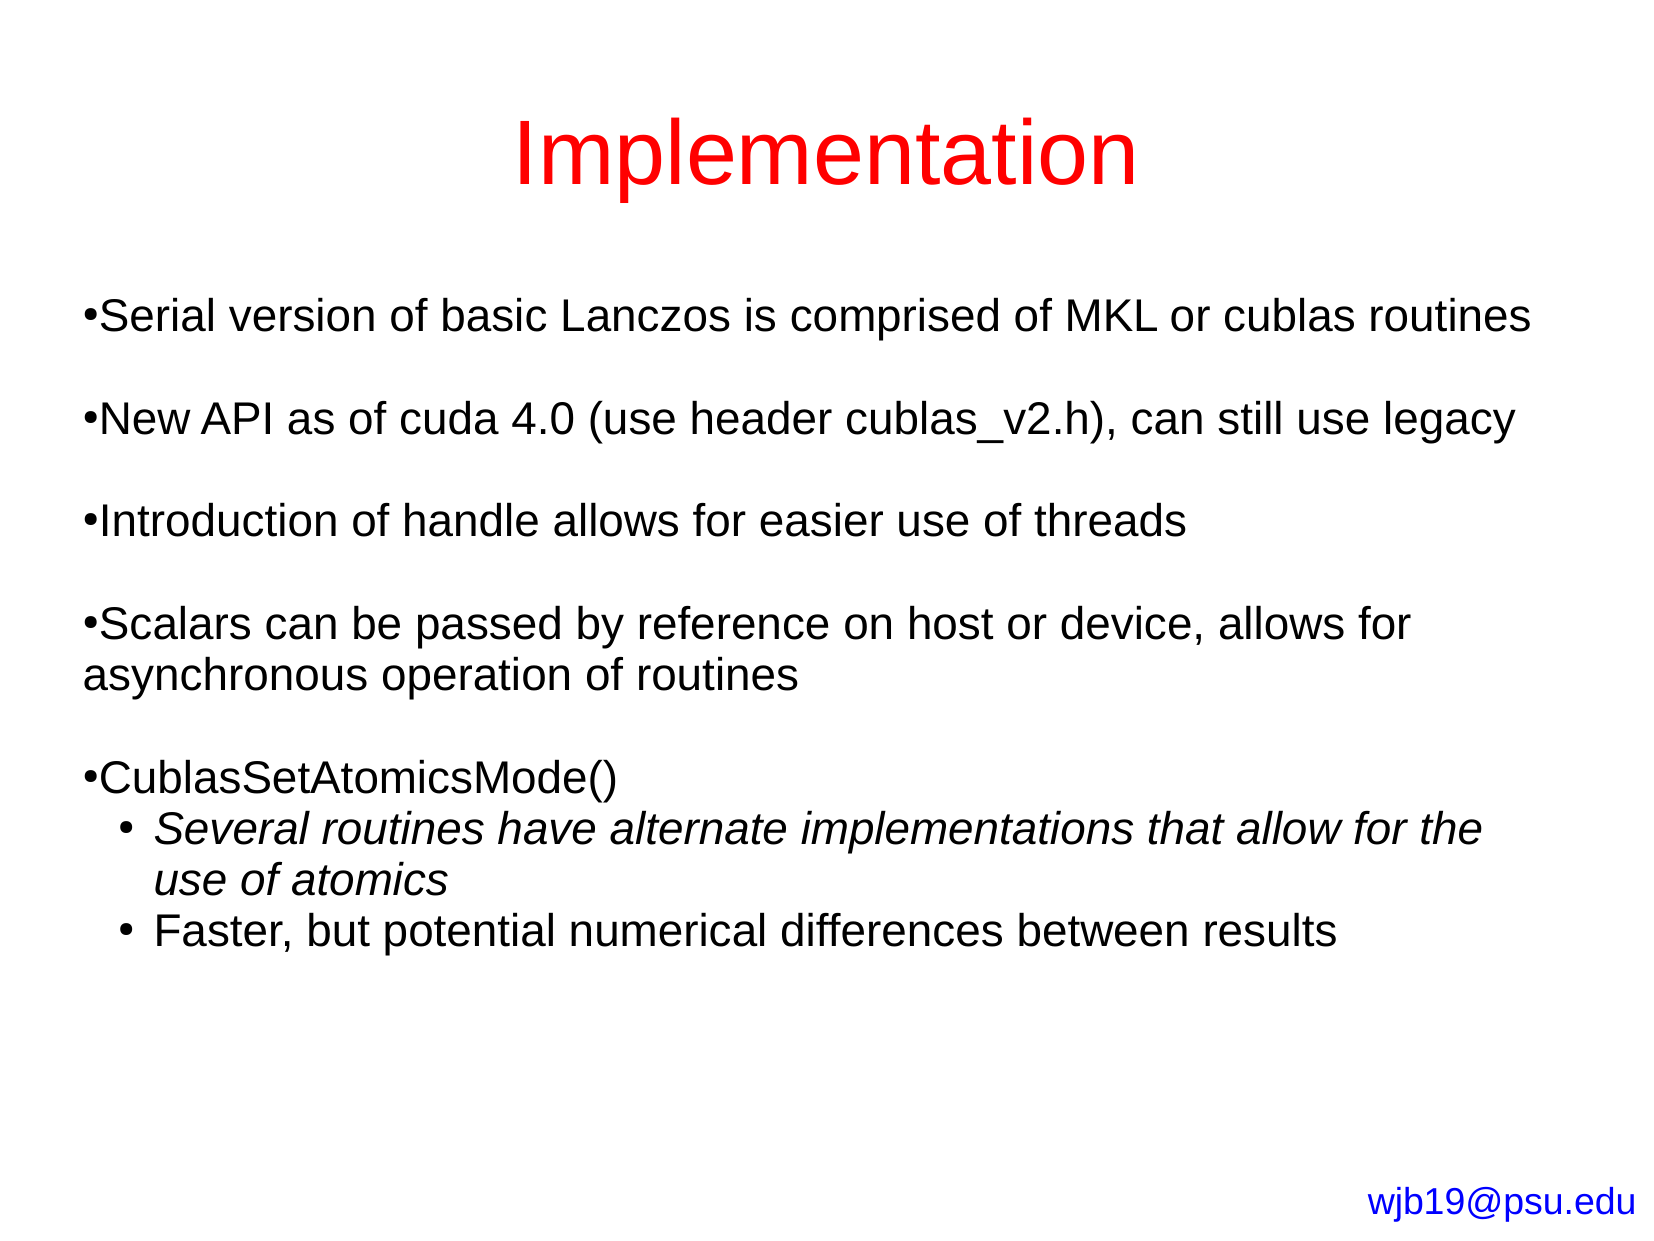

# Implementation
Serial version of basic Lanczos is comprised of MKL or cublas routines
New API as of cuda 4.0 (use header cublas_v2.h), can still use legacy
Introduction of handle allows for easier use of threads
Scalars can be passed by reference on host or device, allows for asynchronous operation of routines
CublasSetAtomicsMode()
Several routines have alternate implementations that allow for the use of atomics
Faster, but potential numerical differences between results
wjb19@psu.edu